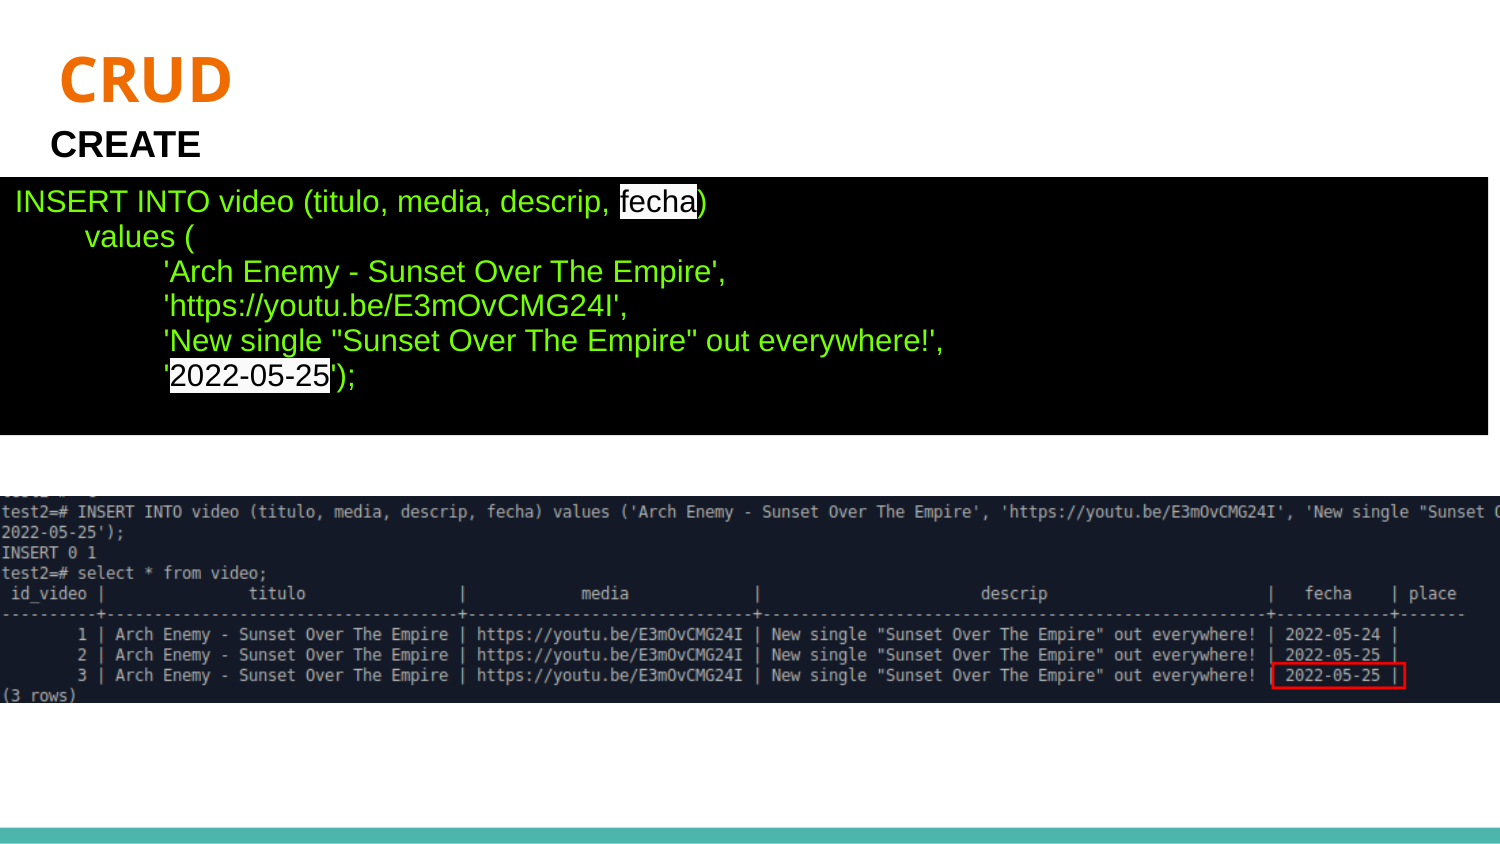

# CRUD
CREATE
INSERT INTO video (titulo, media, descrip, fecha)
 values (
 'Arch Enemy - Sunset Over The Empire',
 'https://youtu.be/E3mOvCMG24I',
 'New single "Sunset Over The Empire" out everywhere!',
 '2022-05-25');